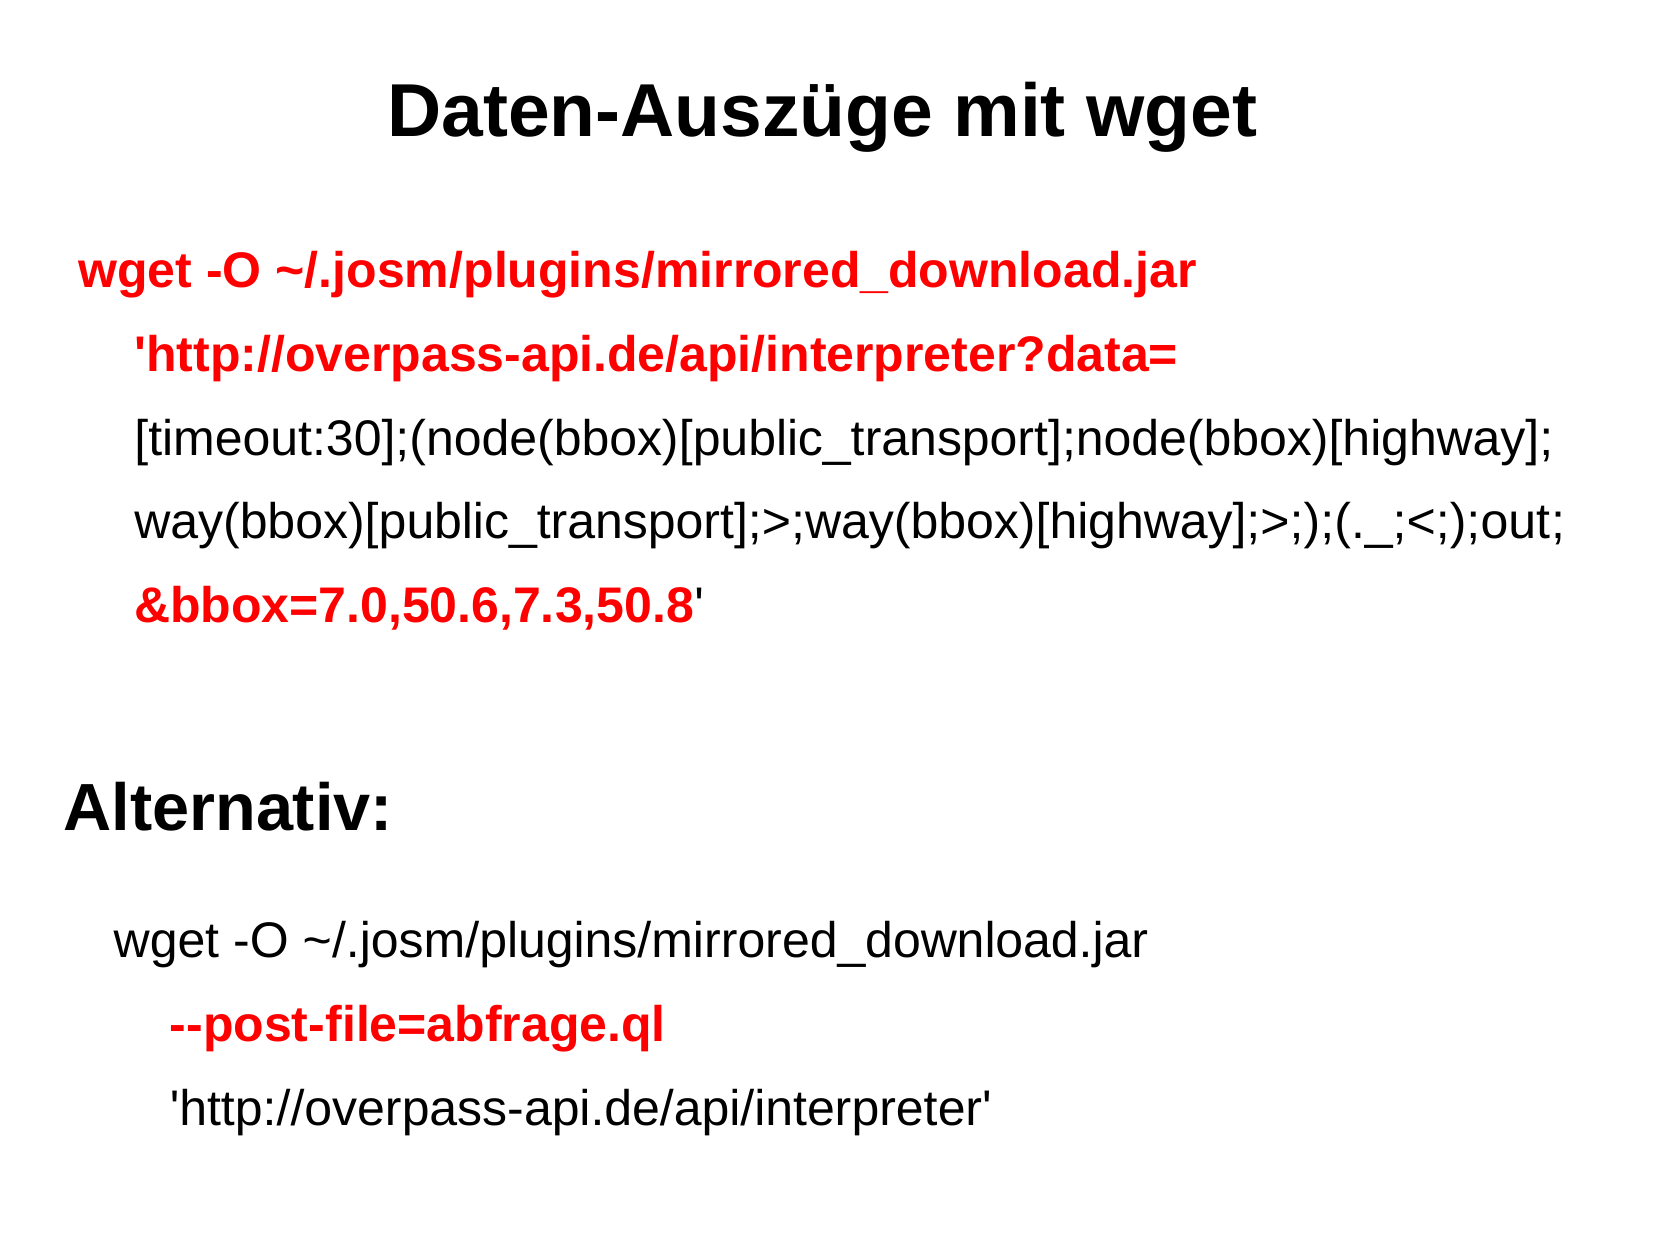

Daten-Auszüge mit wget
wget -O ~/.josm/plugins/mirrored_download.jar
 'http://overpass-api.de/api/interpreter?data=
 [timeout:30];(node(bbox)[public_transport];node(bbox)[highway];
 way(bbox)[public_transport];>;way(bbox)[highway];>;);(._;<;);out;
 &bbox=7.0,50.6,7.3,50.8'
Alternativ:
wget -O ~/.josm/plugins/mirrored_download.jar
 --post-file=abfrage.ql
 'http://overpass-api.de/api/interpreter'